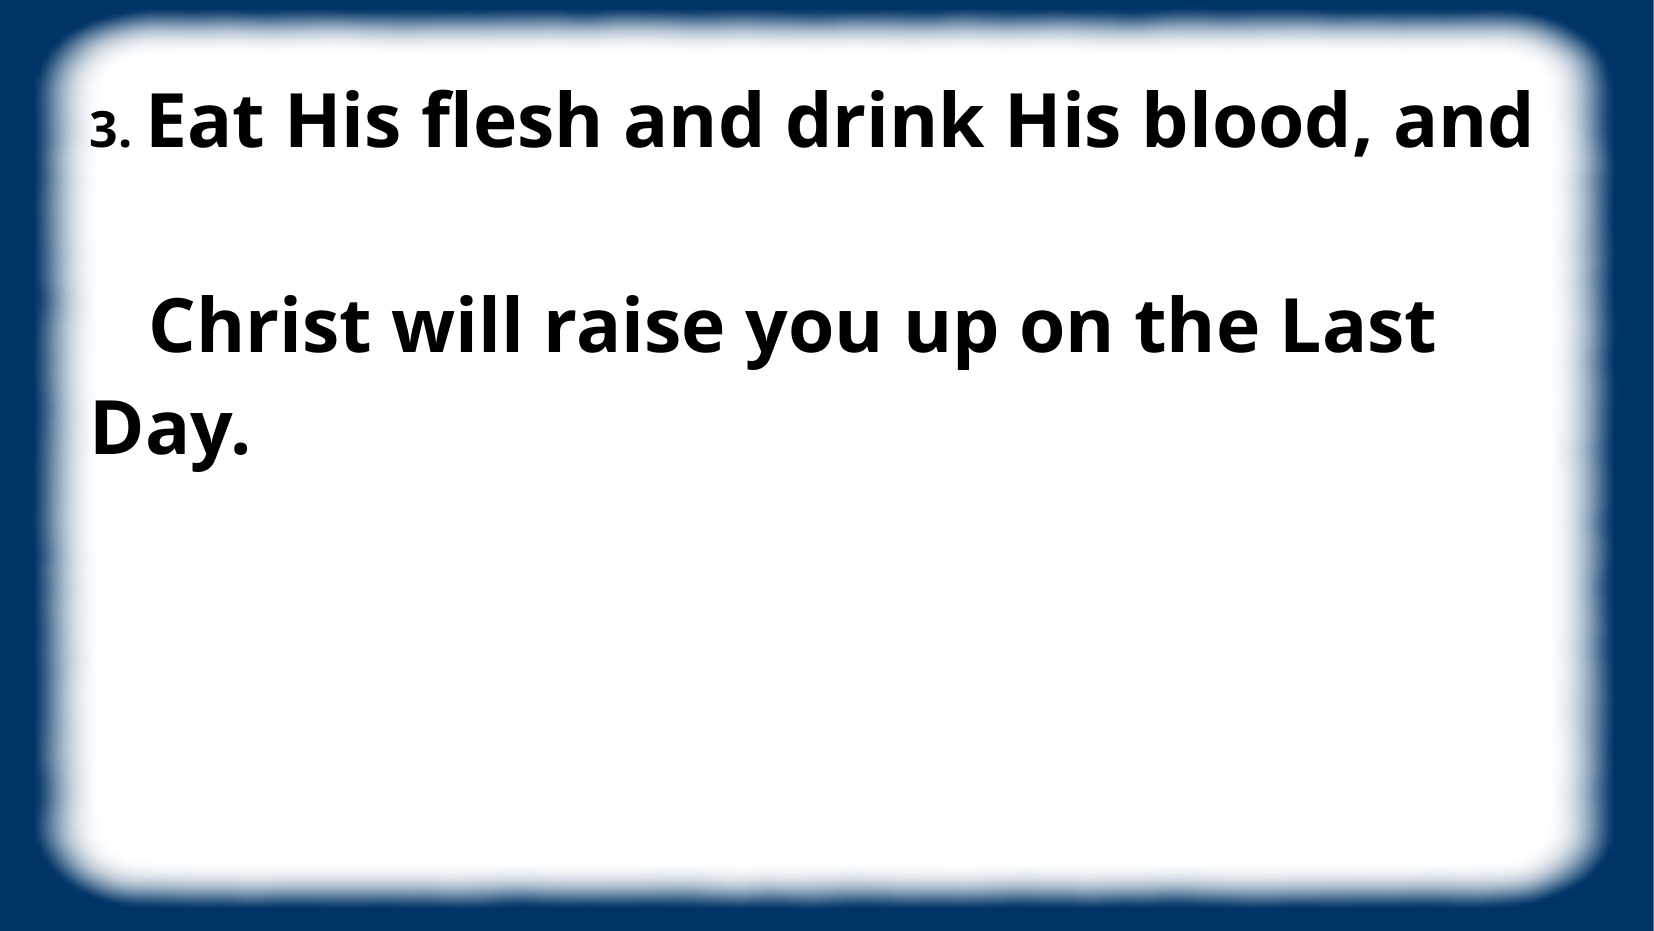

3. Eat His flesh and drink His blood, and
 Christ will raise you up on the Last Day.